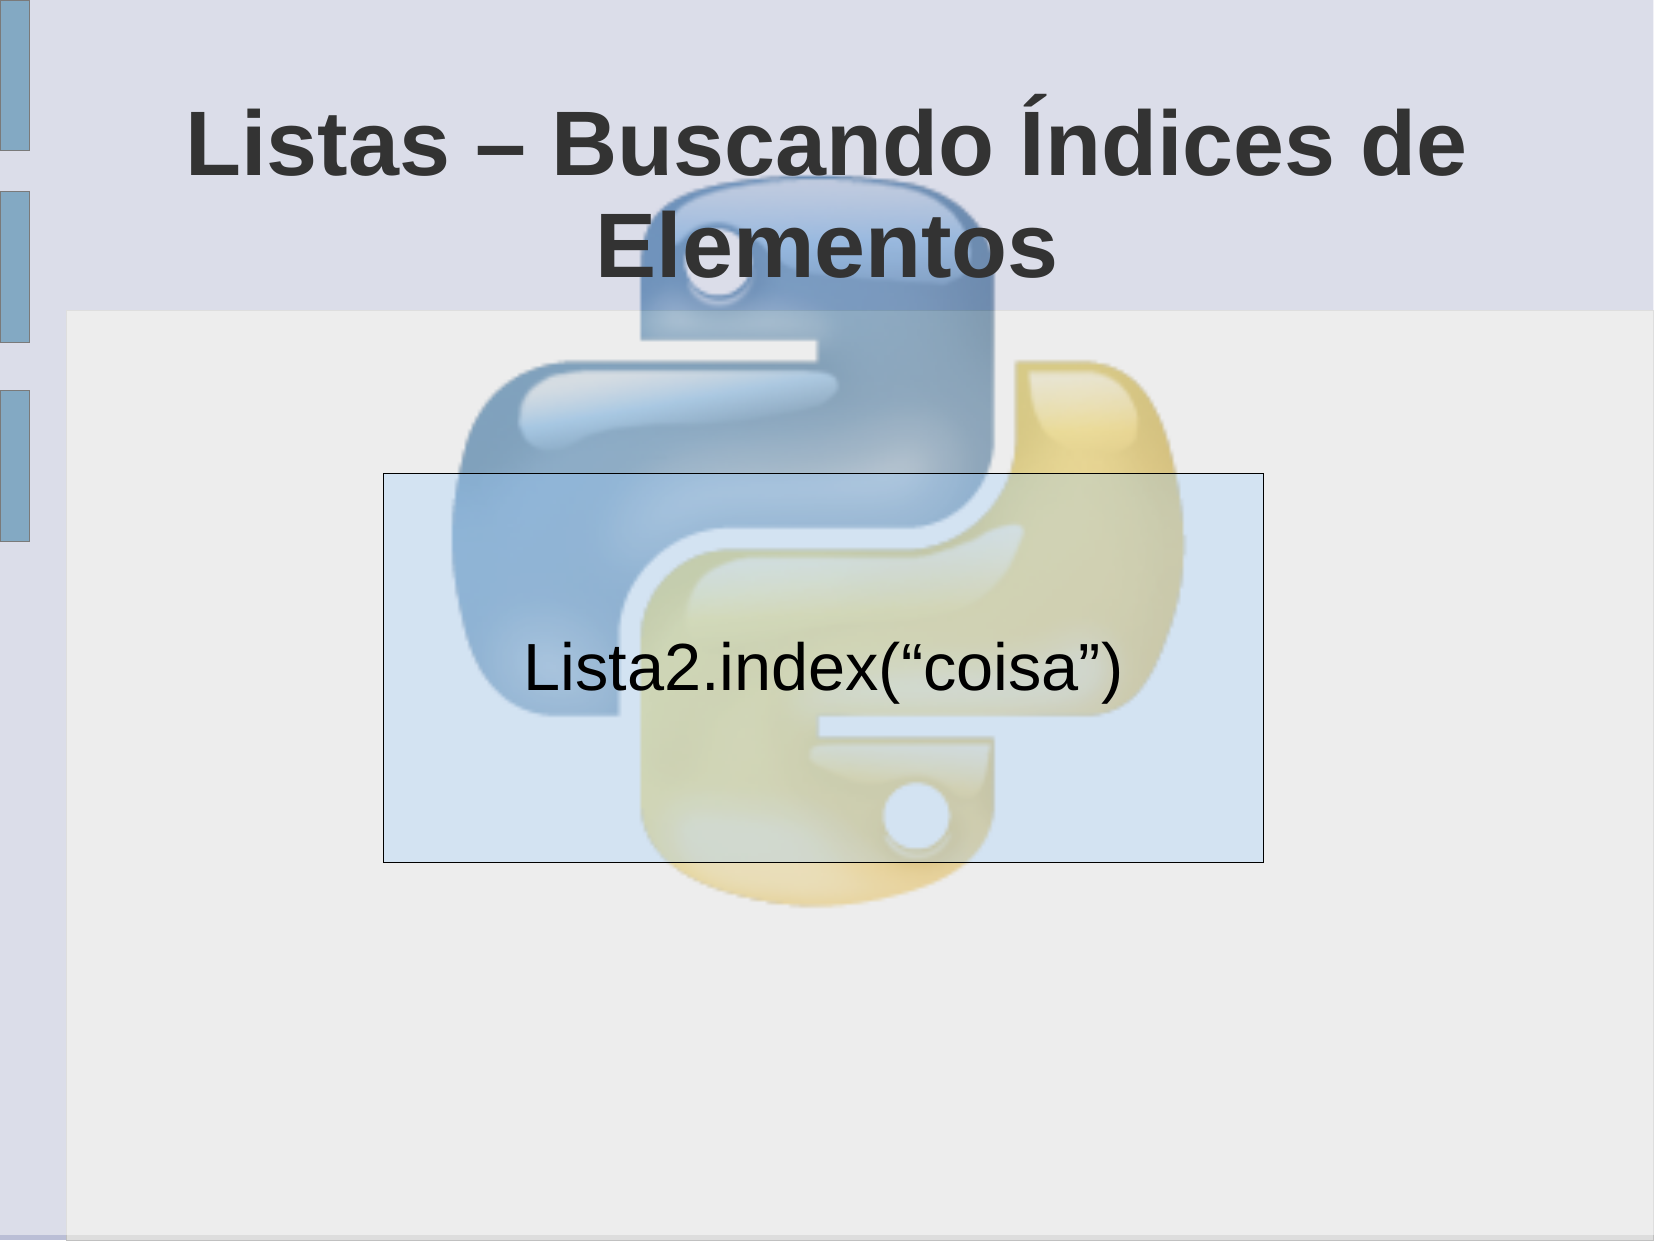

# Listas – Buscando Índices de Elementos
Lista2.index(“coisa”)